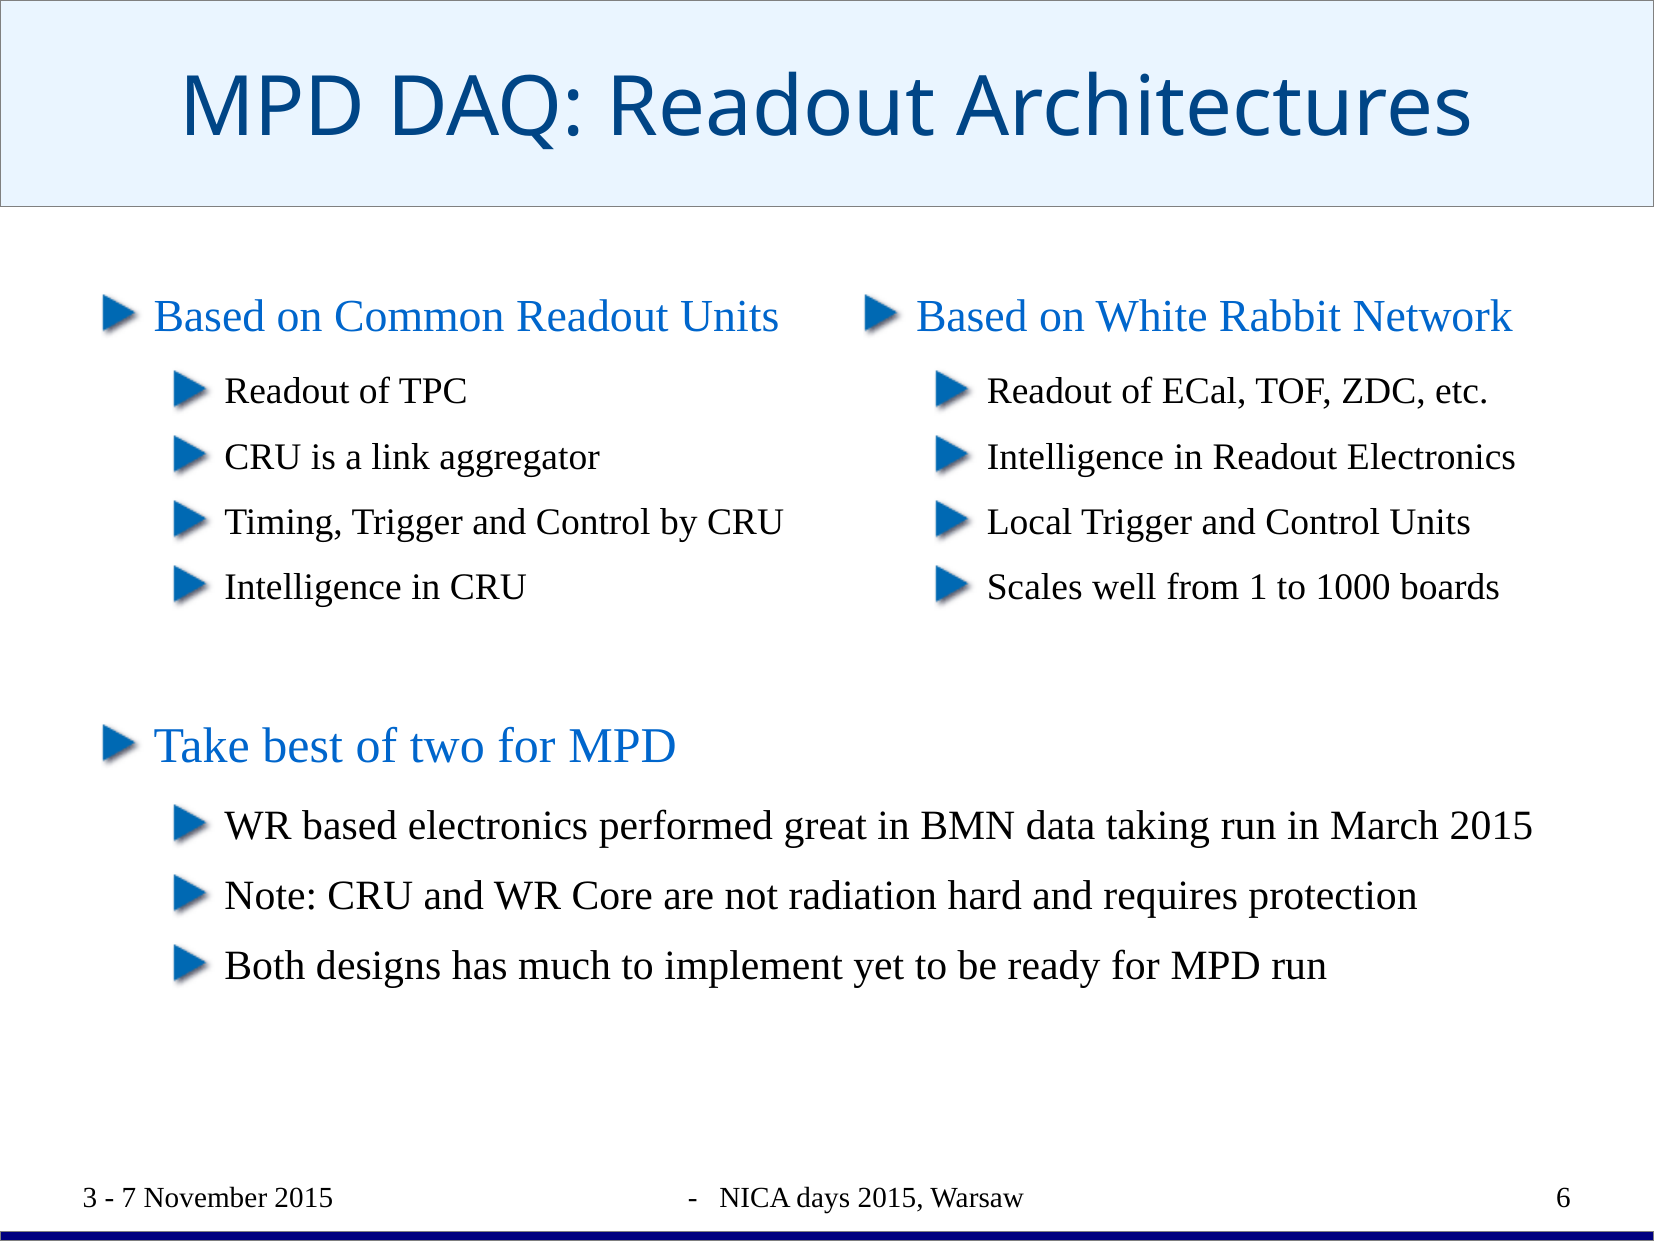

MPD DAQ: Readout Architectures
# Based on Common Readout Units
Readout of TPC
CRU is a link aggregator
Timing, Trigger and Control by CRU
Intelligence in CRU
Based on White Rabbit Network
Readout of ECal, TOF, ZDC, etc.
Intelligence in Readout Electronics
Local Trigger and Control Units
Scales well from 1 to 1000 boards
Take best of two for MPD
WR based electronics performed great in BMN data taking run in March 2015
Note: CRU and WR Core are not radiation hard and requires protection
Both designs has much to implement yet to be ready for MPD run
3 - 7 November 2015
 - NICA days 2015, Warsaw
6